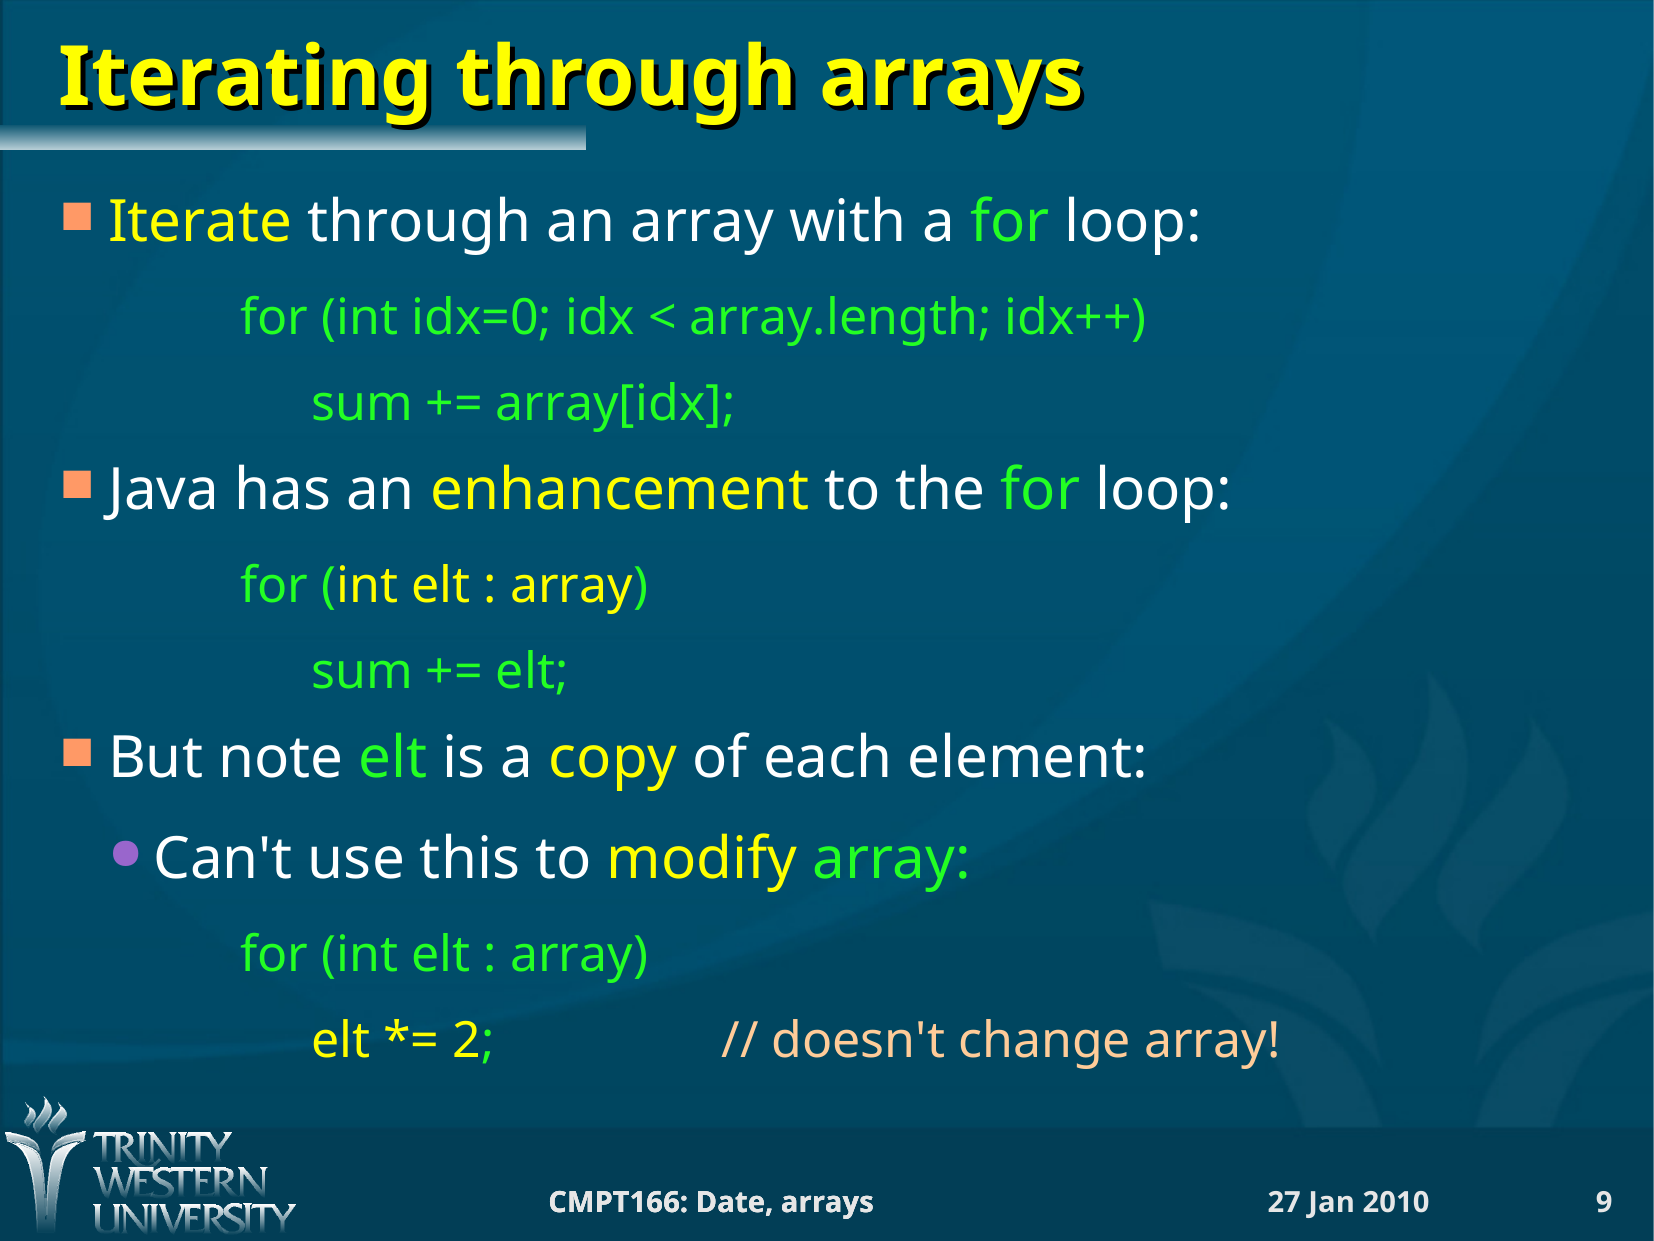

# Iterating through arrays
Iterate through an array with a for loop:
for (int idx=0; idx < array.length; idx++)
sum += array[idx];
Java has an enhancement to the for loop:
for (int elt : array)
sum += elt;
But note elt is a copy of each element:
Can't use this to modify array:
for (int elt : array)
elt *= 2;				// doesn't change array!
CMPT166: Date, arrays
27 Jan 2010
9